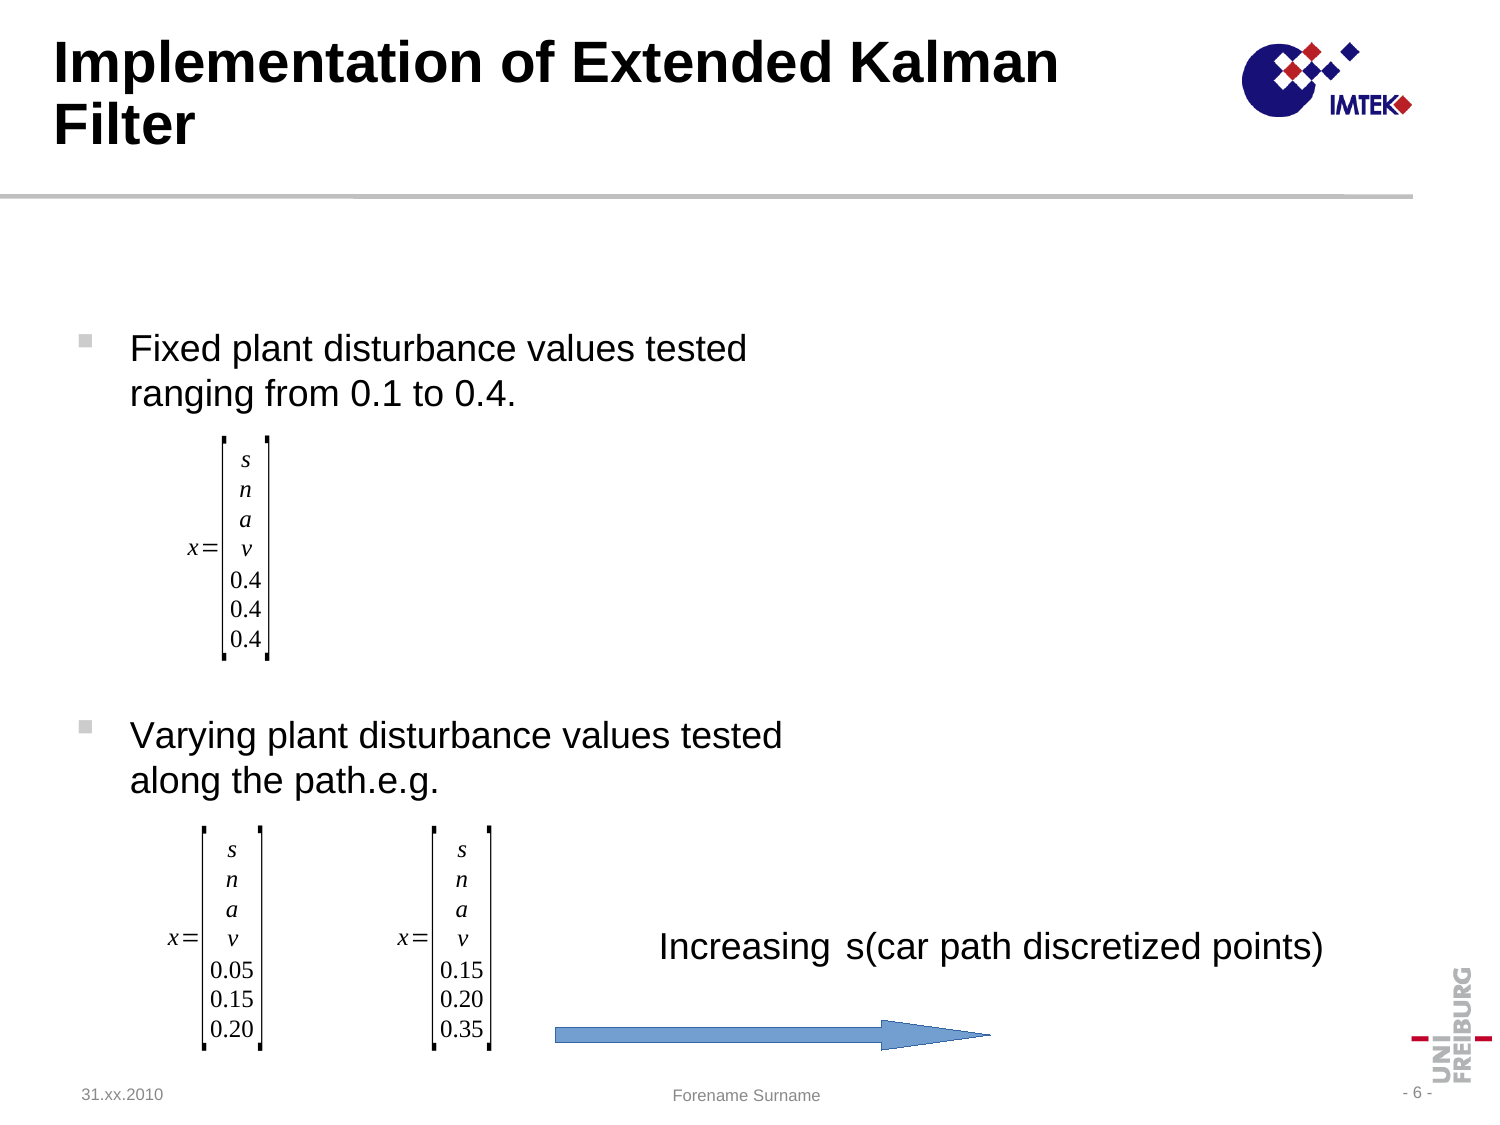

Implementation of Extended Kalman Filter
Fixed plant disturbance values tested ranging from 0.1 to 0.4.
Varying plant disturbance values tested along the path.e.g.
Increasing
 s(car path discretized points)
 31.xx.2010
Forename Surname